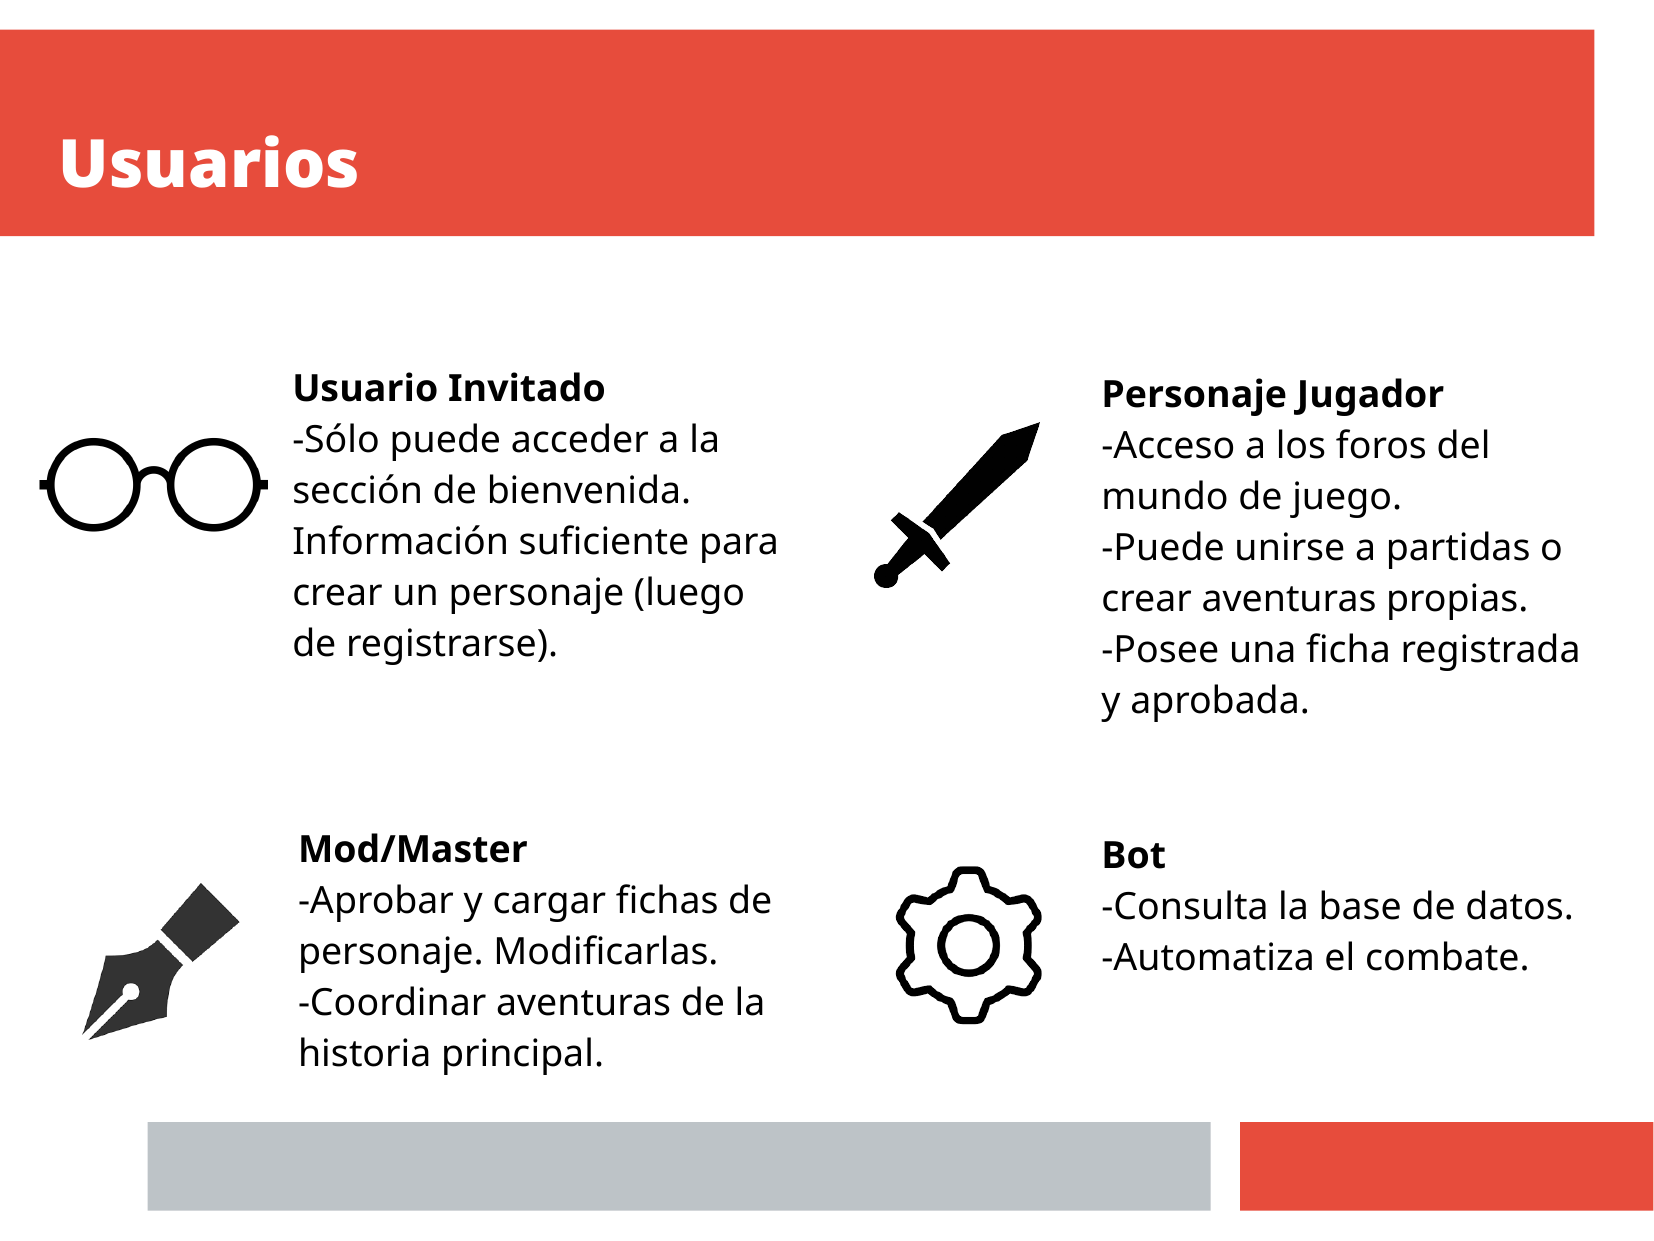

# Usuarios
Usuario Invitado
-Sólo puede acceder a la sección de bienvenida.
Información suficiente para crear un personaje (luego de registrarse).
Personaje Jugador
-Acceso a los foros del mundo de juego.
-Puede unirse a partidas o crear aventuras propias.
-Posee una ficha registrada y aprobada.
Mod/Master
-Aprobar y cargar fichas de personaje. Modificarlas.
-Coordinar aventuras de la historia principal.
Bot
-Consulta la base de datos.
-Automatiza el combate.